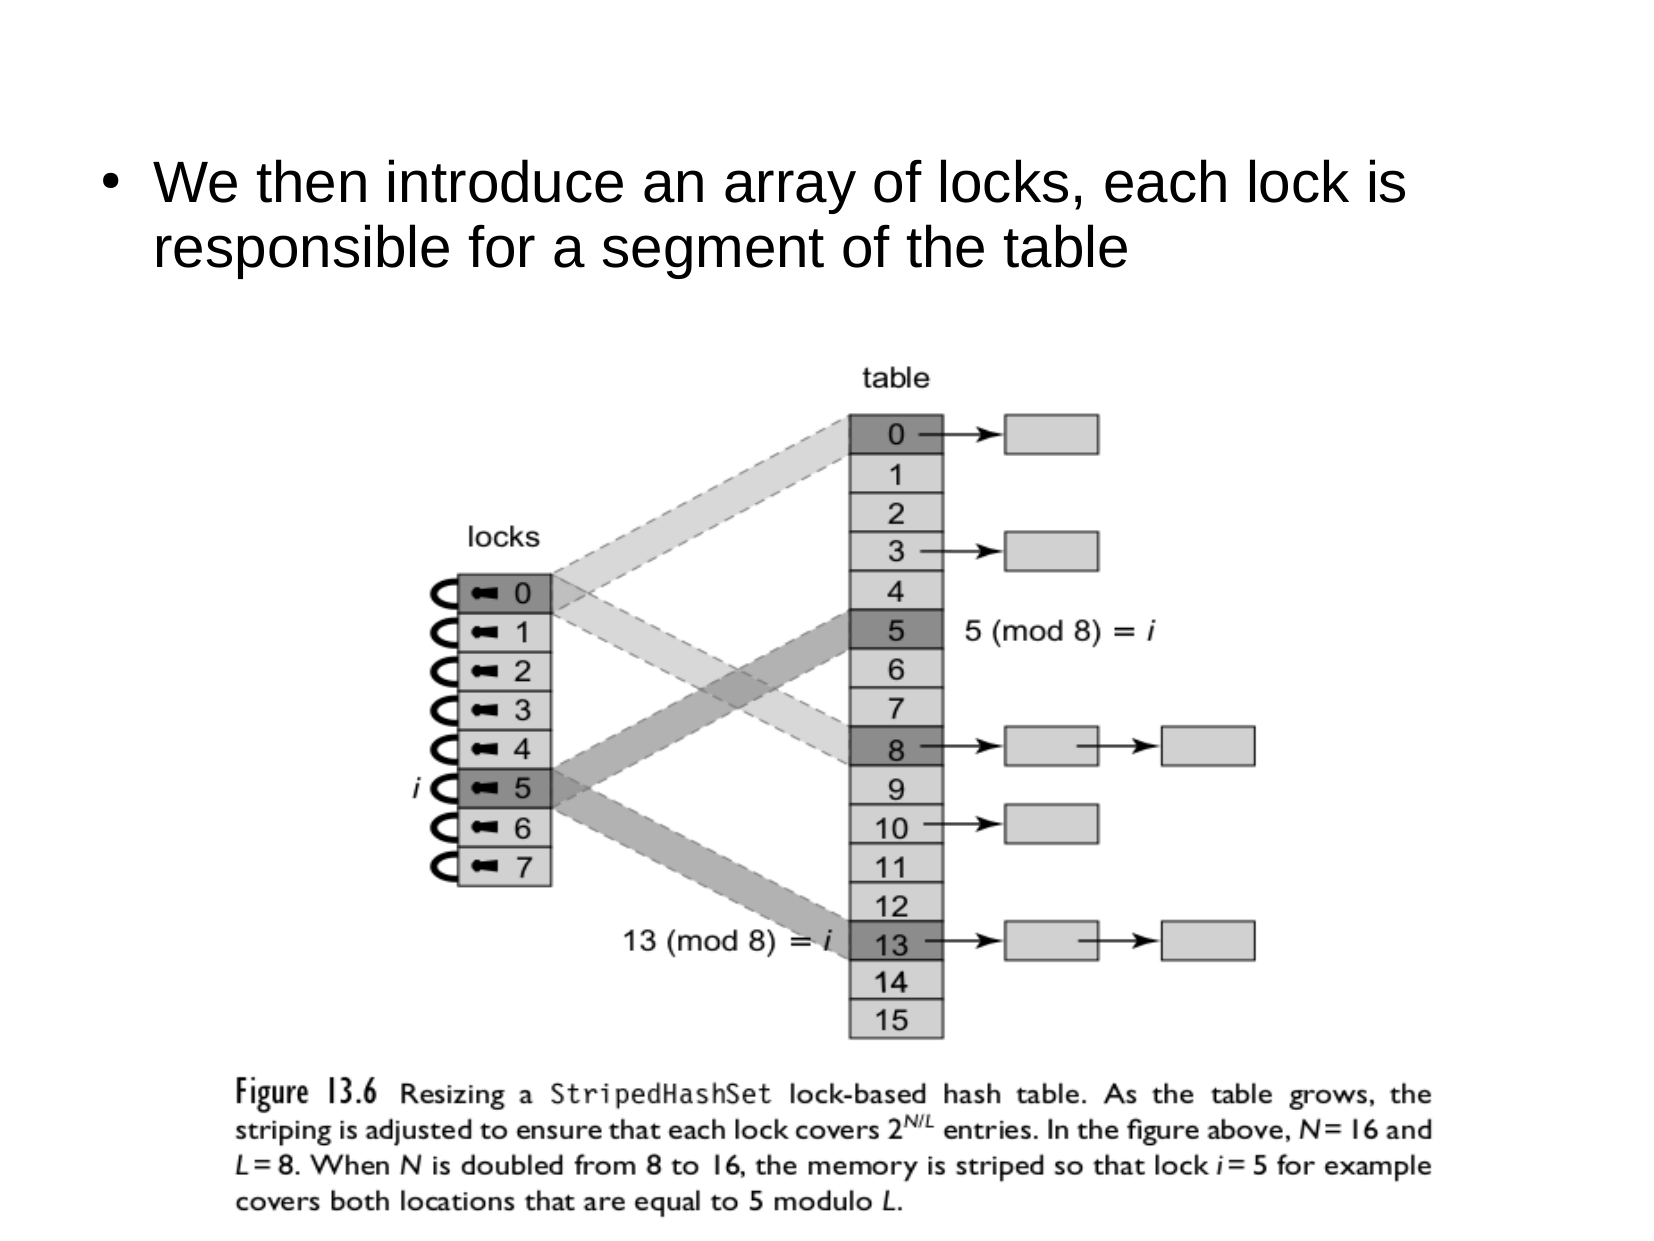

#
We then introduce an array of locks, each lock is responsible for a segment of the table